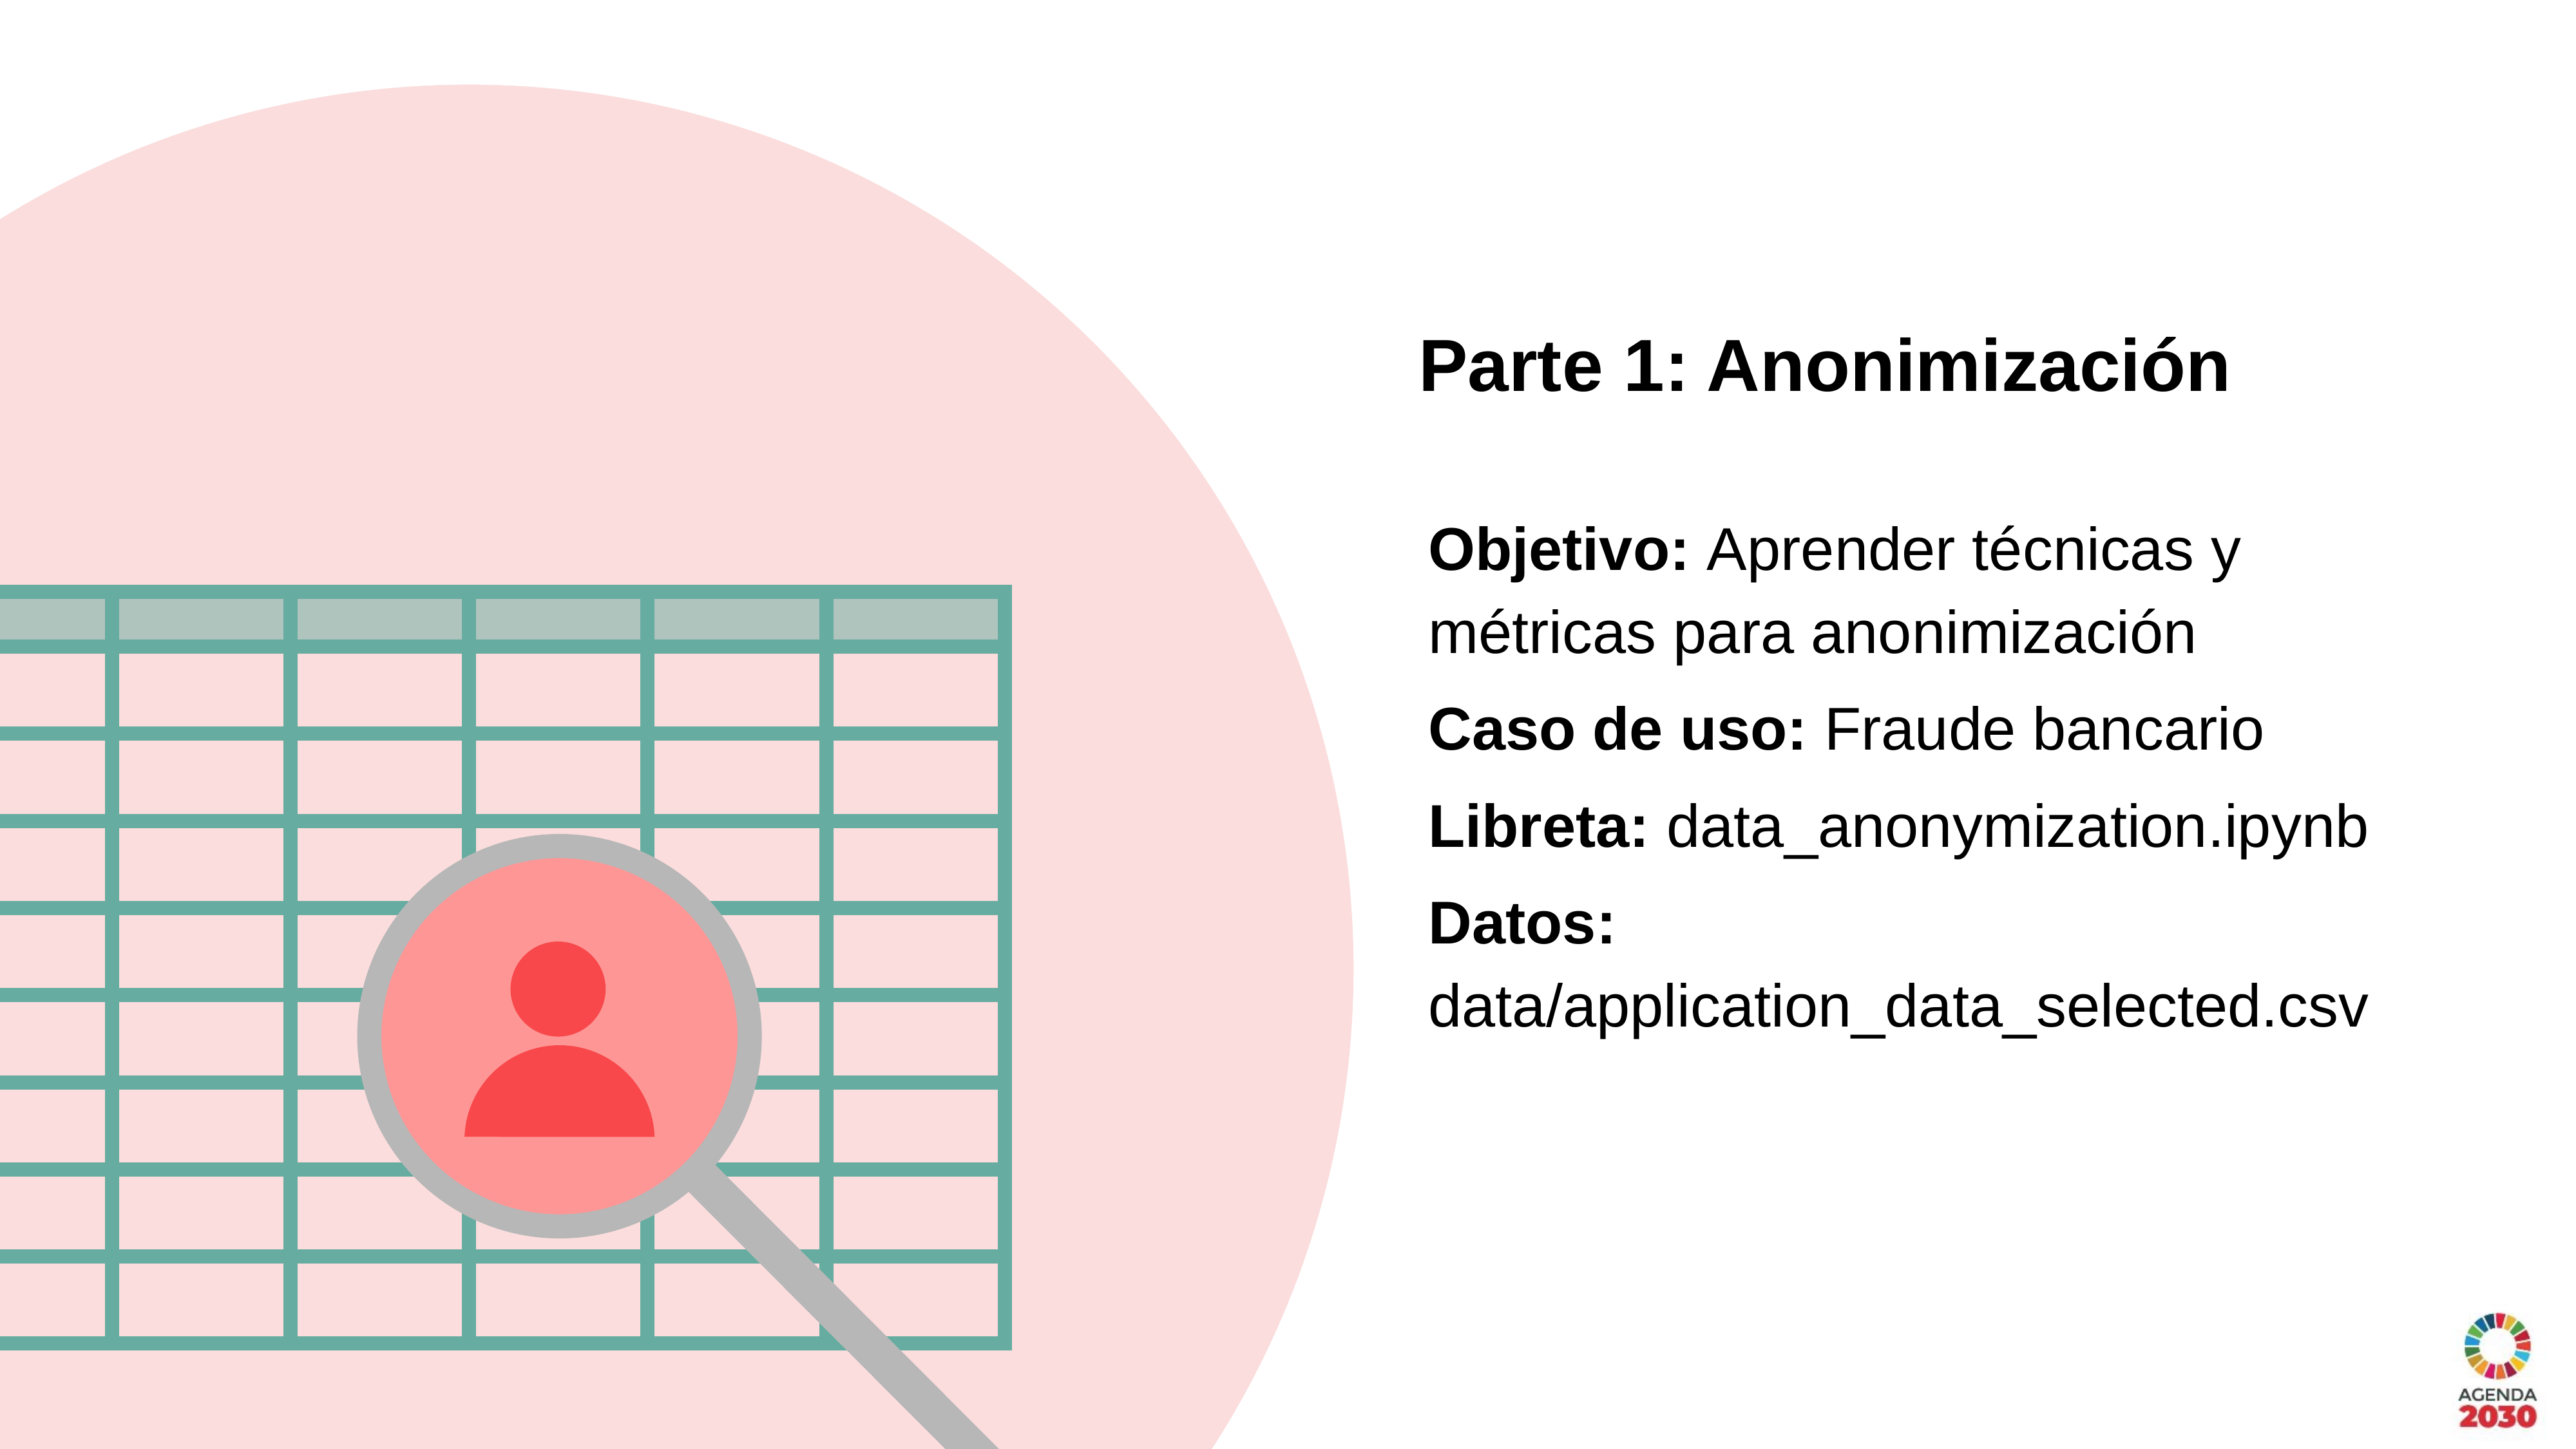

# Parte 1: Anonimización
Objetivo: Aprender técnicas y métricas para anonimización
Caso de uso: Fraude bancario
Libreta: data_anonymization.ipynb
Datos: data/application_data_selected.csv
| | | | | | |
| --- | --- | --- | --- | --- | --- |
| | | | | | |
| | | | | | |
| | | | | | |
| | | | | | |
| | | | | | |
| | | | | | |
| | | | | | |
| | | | | | |